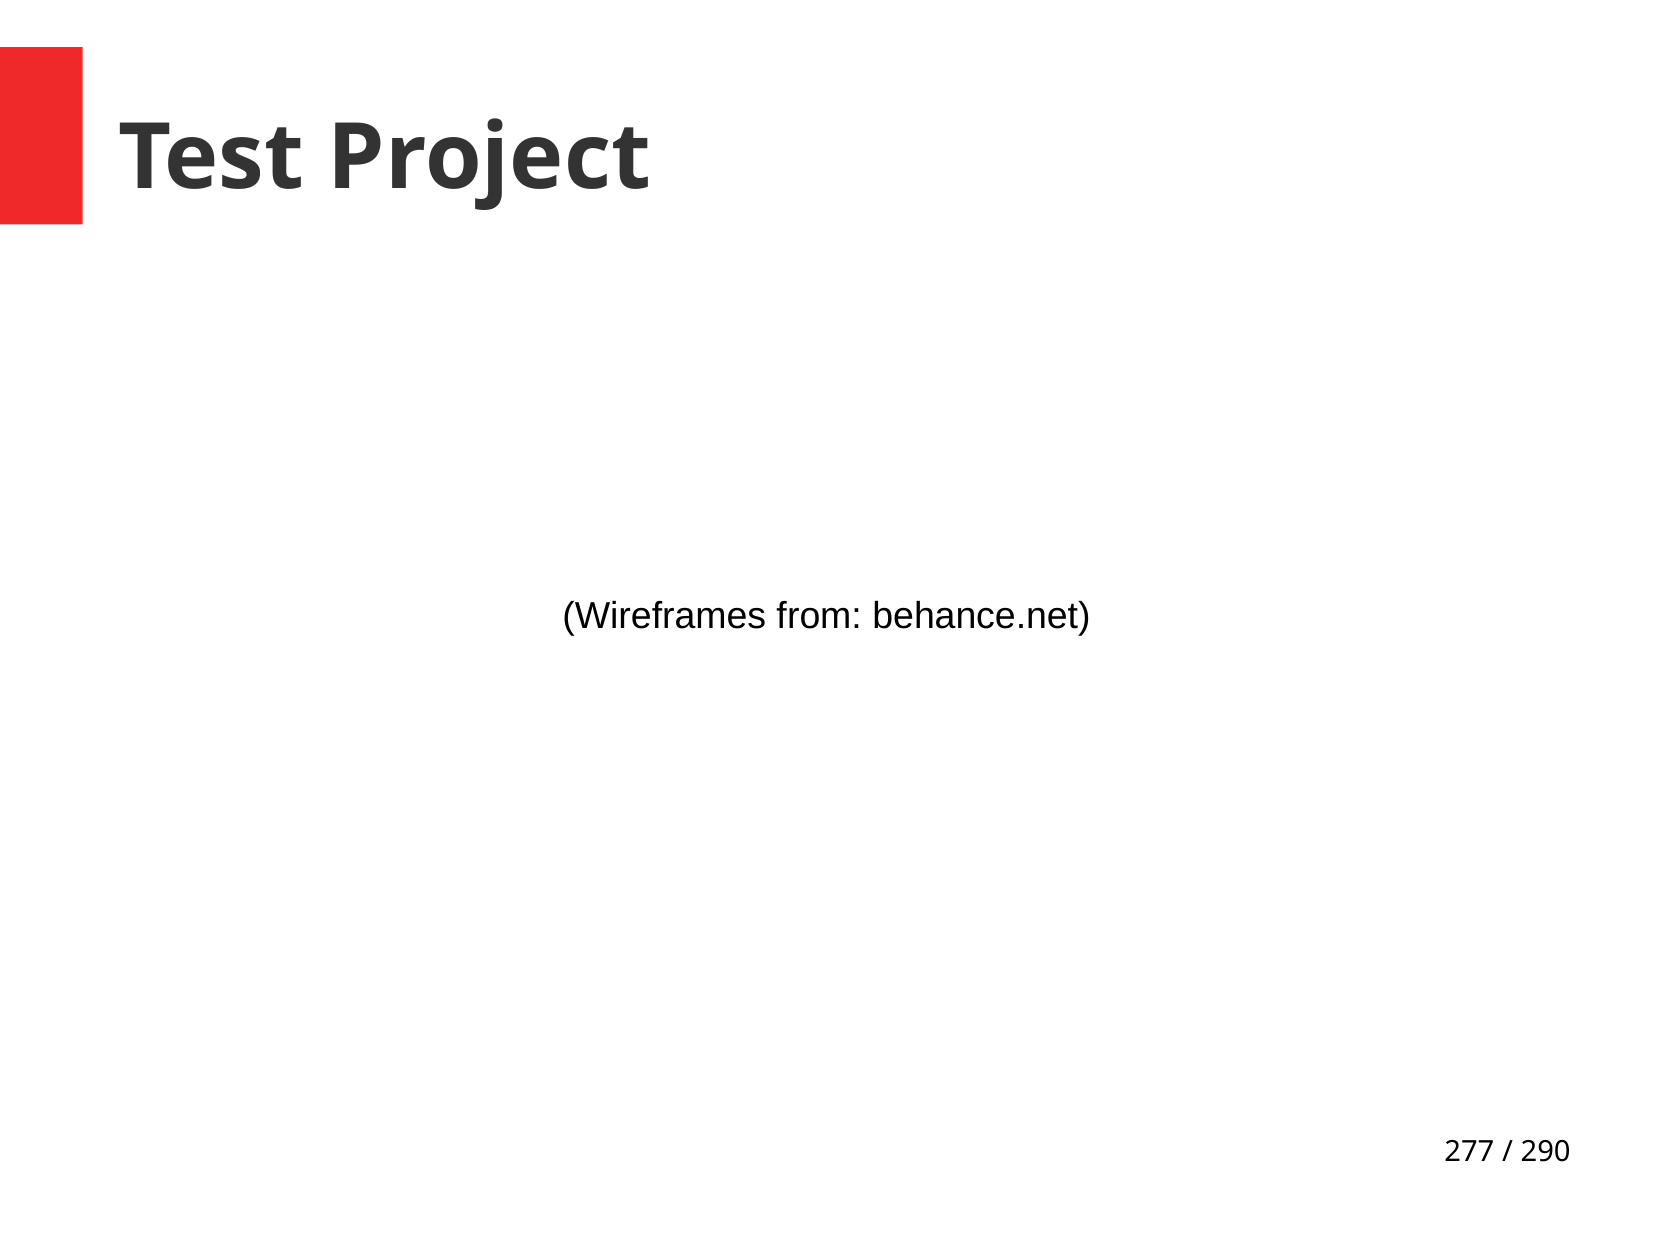

# Test Project
(Wireframes from: behance.net)
277